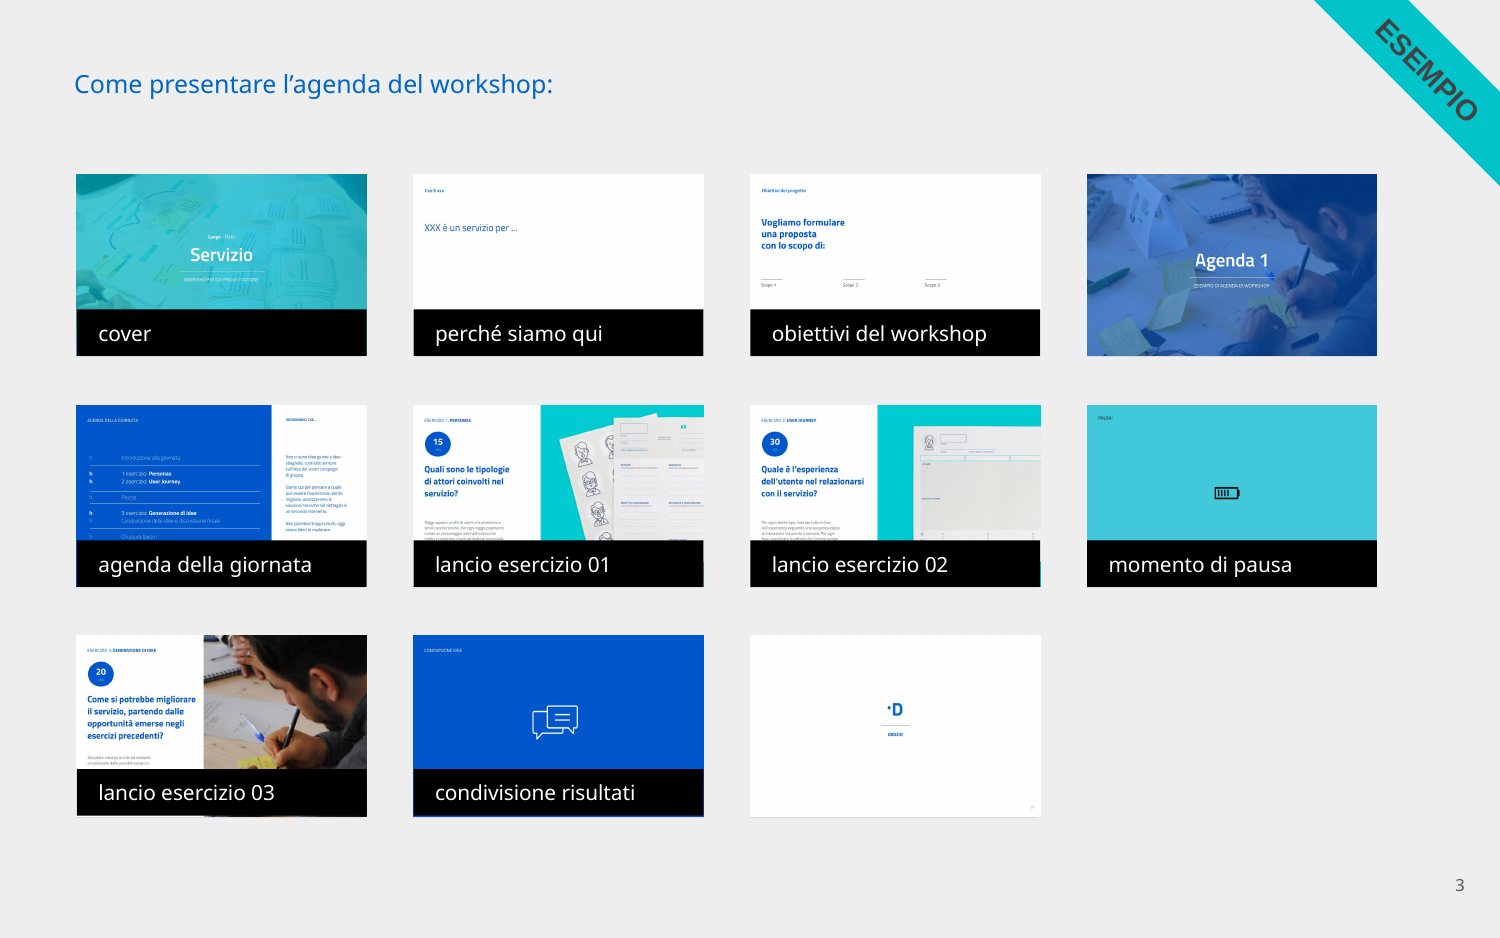

ESEMPIO
Come presentare l’agenda del workshop:
cover
perché siamo qui
obiettivi del workshop
agenda della giornata
lancio esercizio 01
lancio esercizio 02
momento di pausa
lancio esercizio 03
condivisione risultati